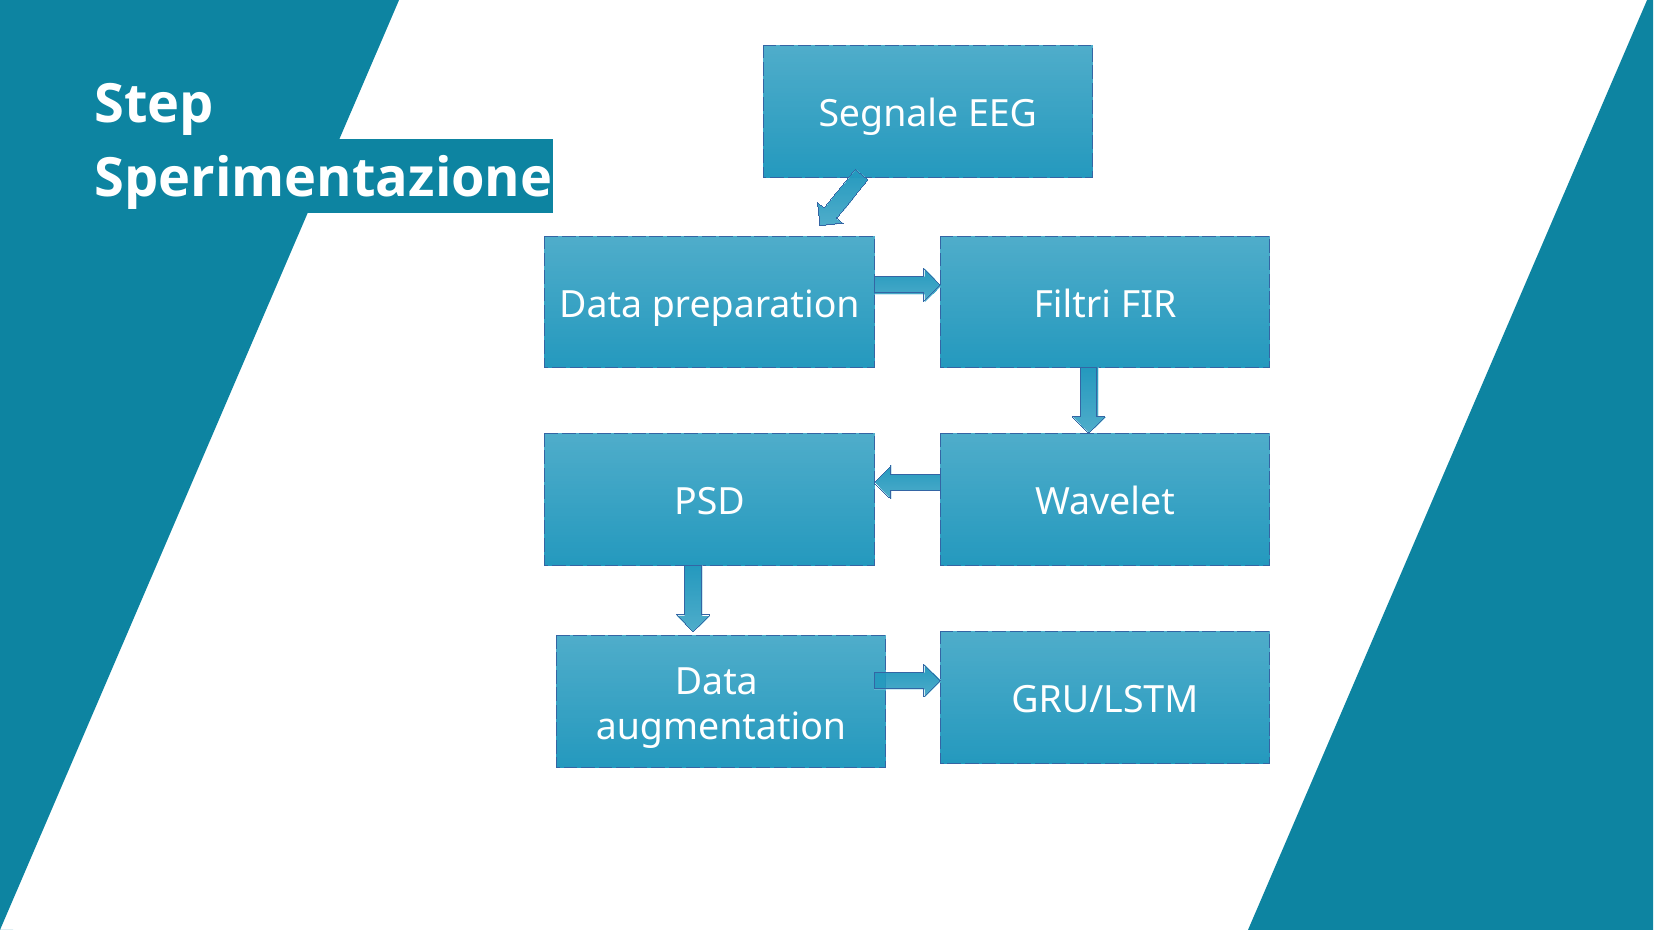

# Step Sperimentazione
Segnale EEG
Data preparation
Filtri FIR
PSD
Wavelet
GRU/LSTM
Data
augmentation